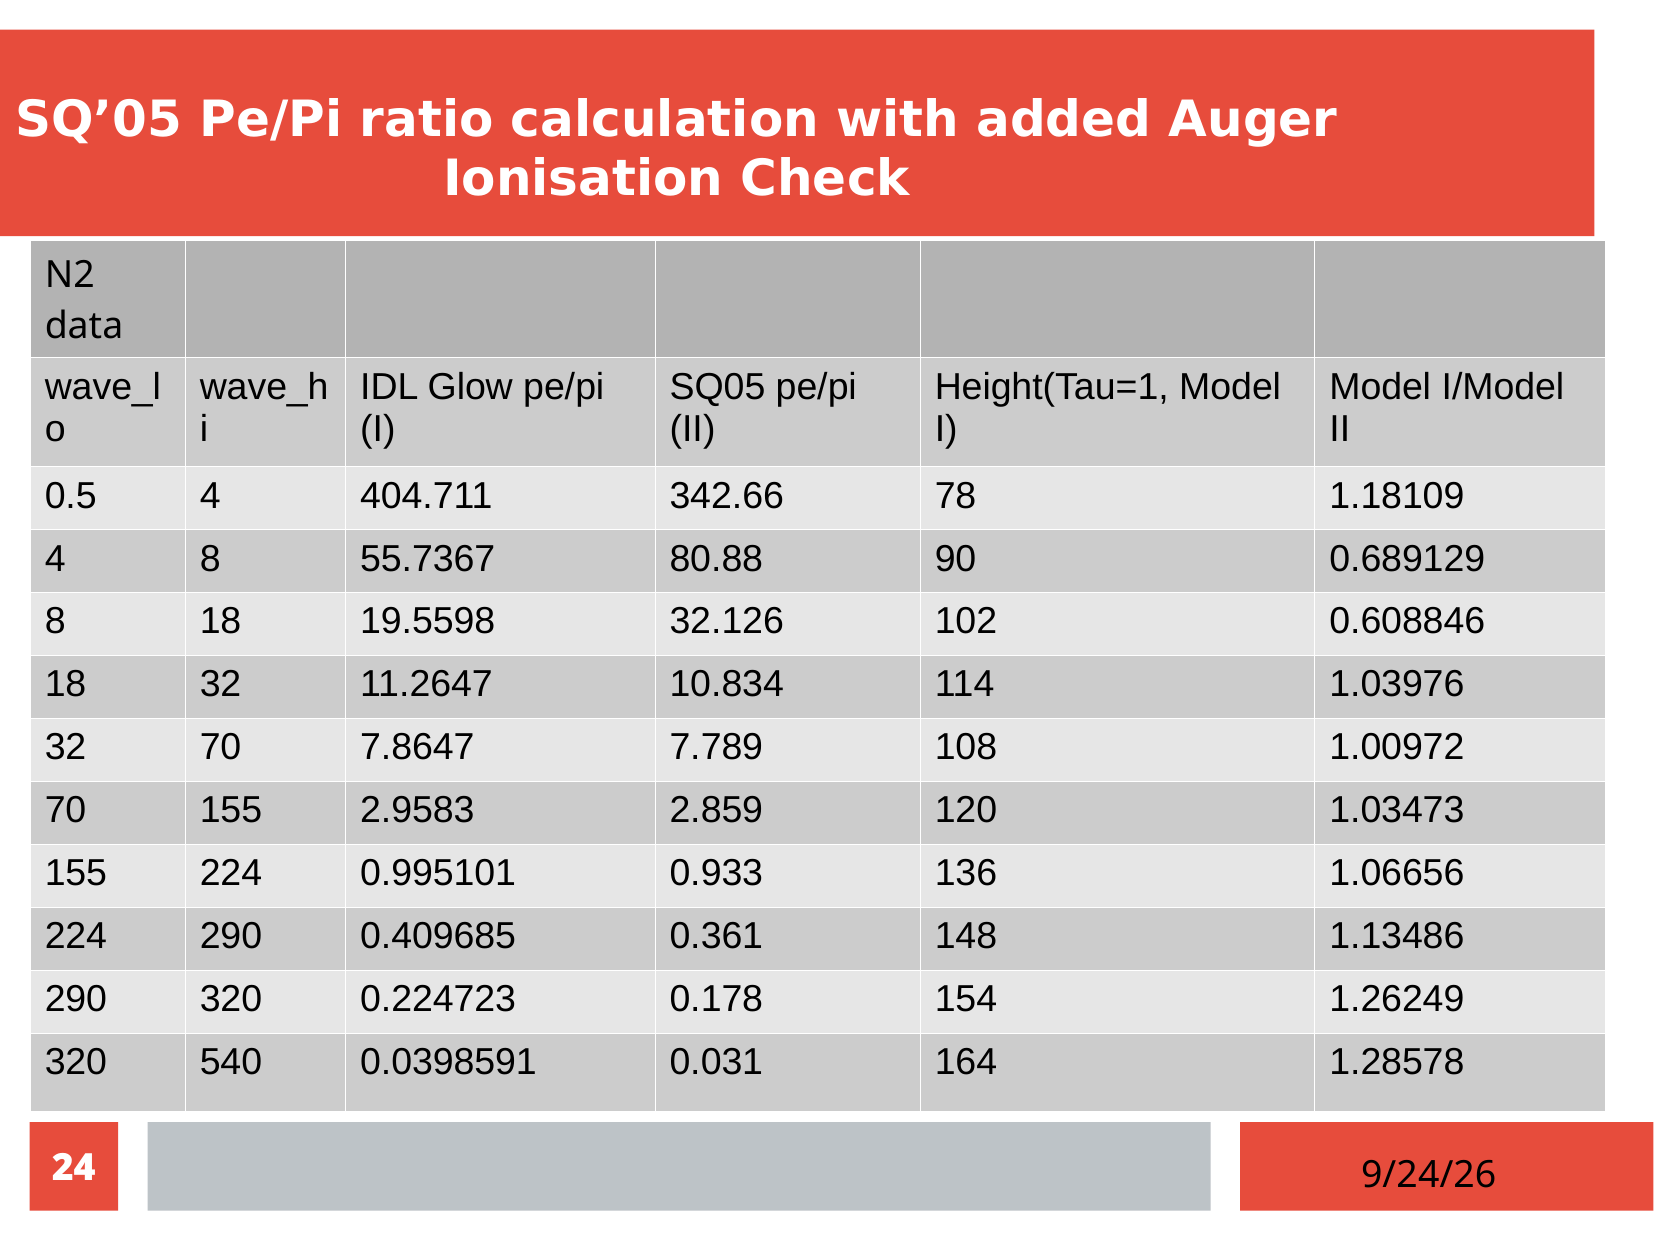

# SQ’05 Pe/Pi ratio calculation with added Auger Ionisation Check
| N2 data | | | | | |
| --- | --- | --- | --- | --- | --- |
| wave\_lo | wave\_hi | IDL Glow pe/pi (I) | SQ05 pe/pi (II) | Height(Tau=1, Model I) | Model I/Model II |
| 0.5 | 4 | 404.711 | 342.66 | 78 | 1.18109 |
| 4 | 8 | 55.7367 | 80.88 | 90 | 0.689129 |
| 8 | 18 | 19.5598 | 32.126 | 102 | 0.608846 |
| 18 | 32 | 11.2647 | 10.834 | 114 | 1.03976 |
| 32 | 70 | 7.8647 | 7.789 | 108 | 1.00972 |
| 70 | 155 | 2.9583 | 2.859 | 120 | 1.03473 |
| 155 | 224 | 0.995101 | 0.933 | 136 | 1.06656 |
| 224 | 290 | 0.409685 | 0.361 | 148 | 1.13486 |
| 290 | 320 | 0.224723 | 0.178 | 154 | 1.26249 |
| 320 | 540 | 0.0398591 | 0.031 | 164 | 1.28578 |
24